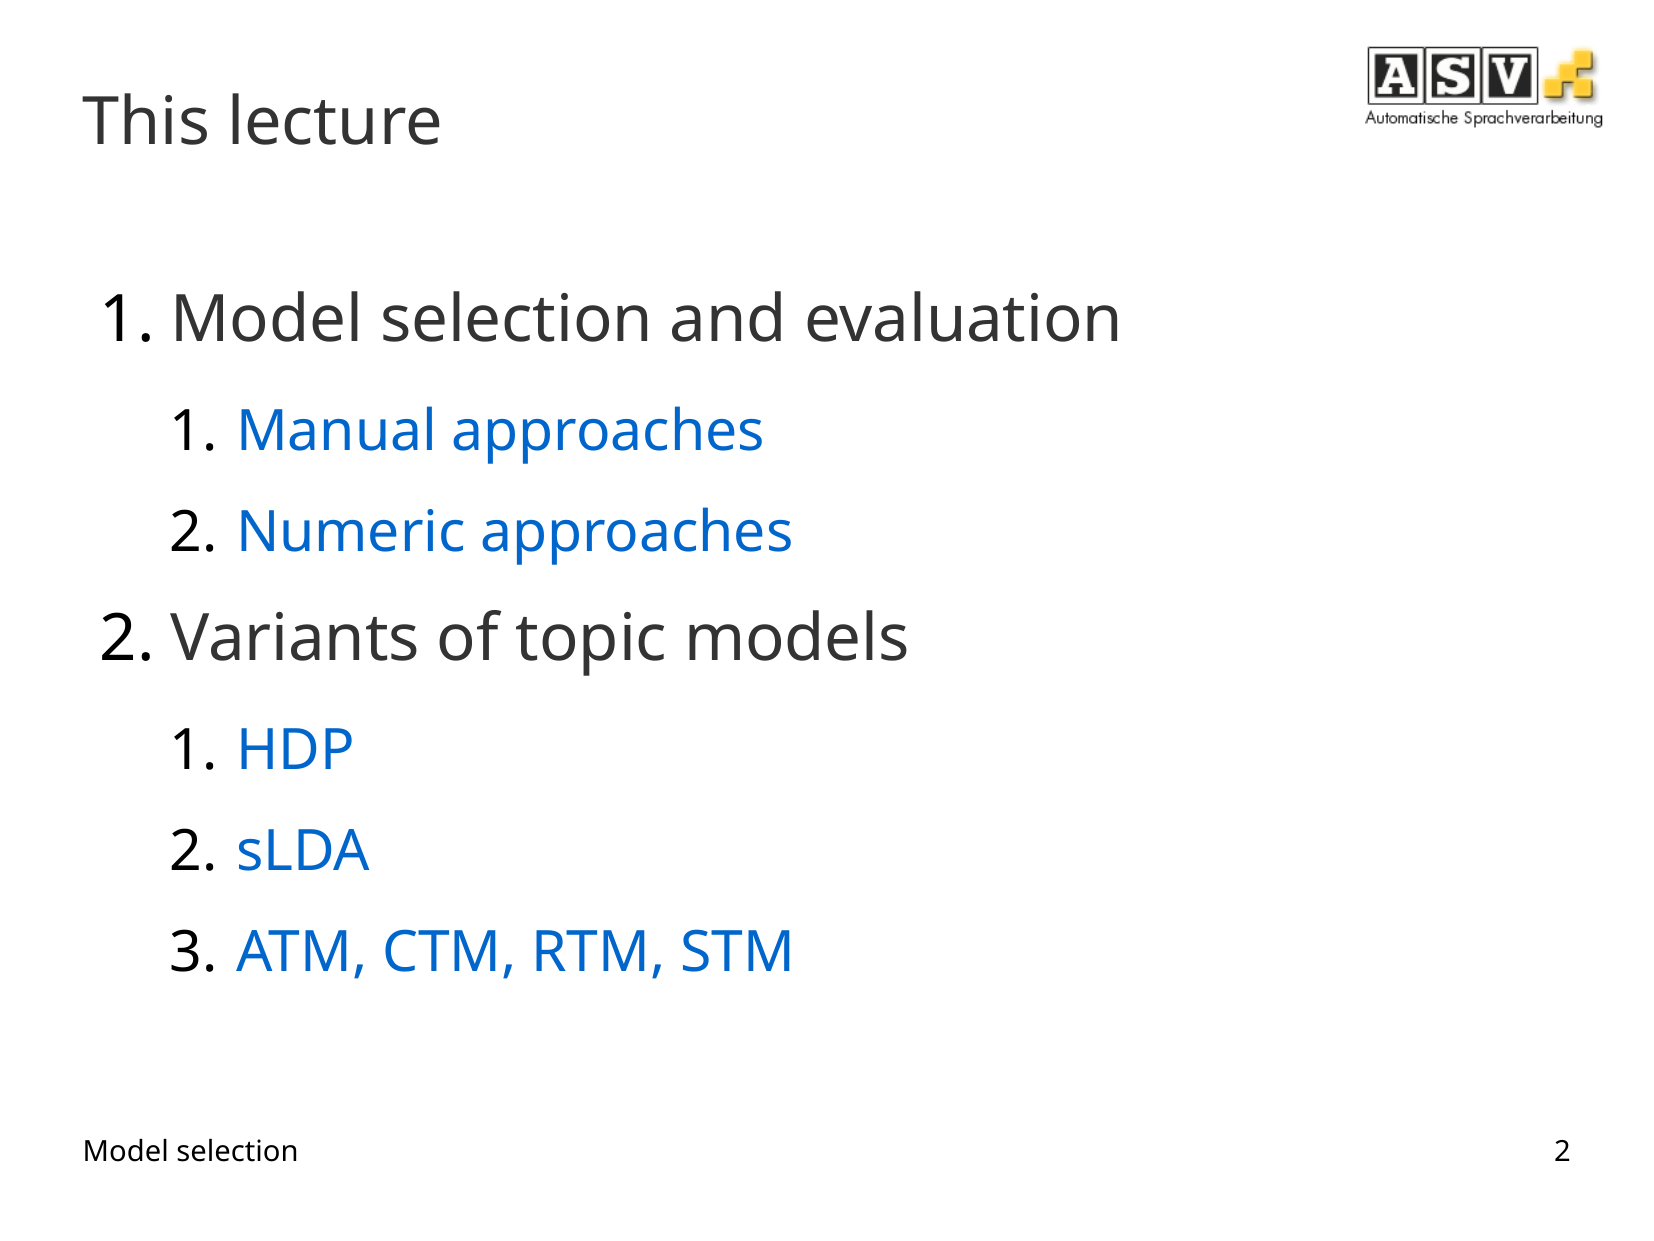

# This lecture
 Model selection and evaluation
 Manual approaches
 Numeric approaches
 Variants of topic models
 HDP
 sLDA
 ATM, CTM, RTM, STM
Model selection
2